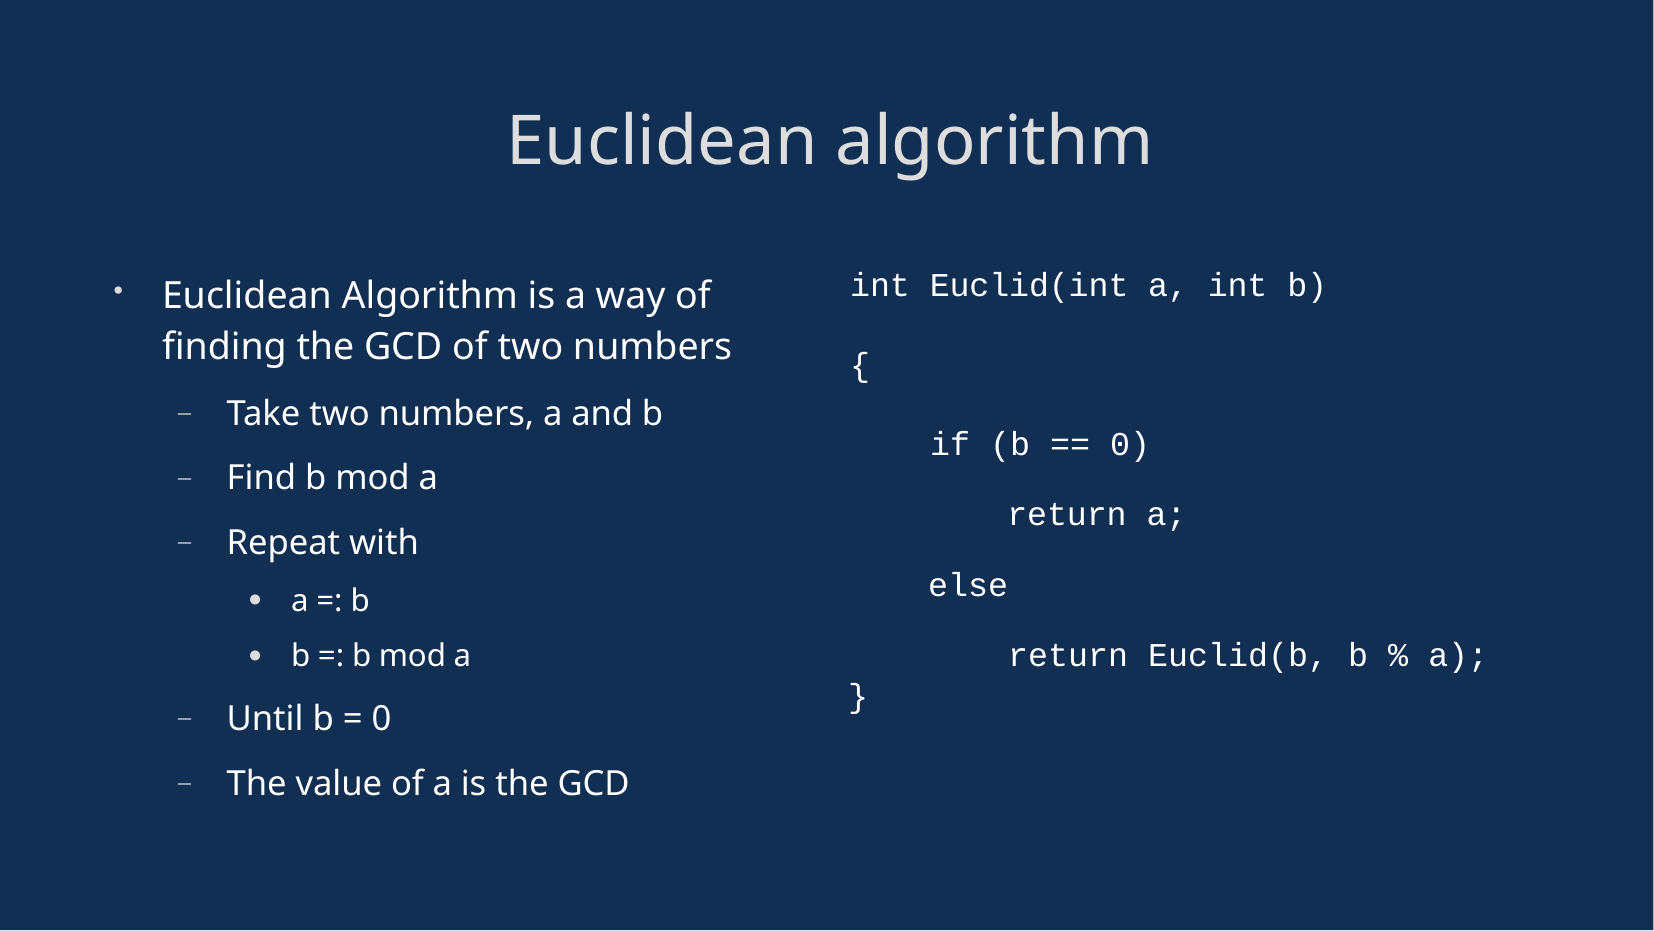

# Euclidean algorithm
Euclidean Algorithm is a way of finding the GCD of two numbers
Take two numbers, a and b
Find b mod a
Repeat with
a =: b
b =: b mod a
Until b = 0
The value of a is the GCD
int Euclid(int a, int b)
{
 if (b == 0)
 return a;
 else
 return Euclid(b, b % a);
}